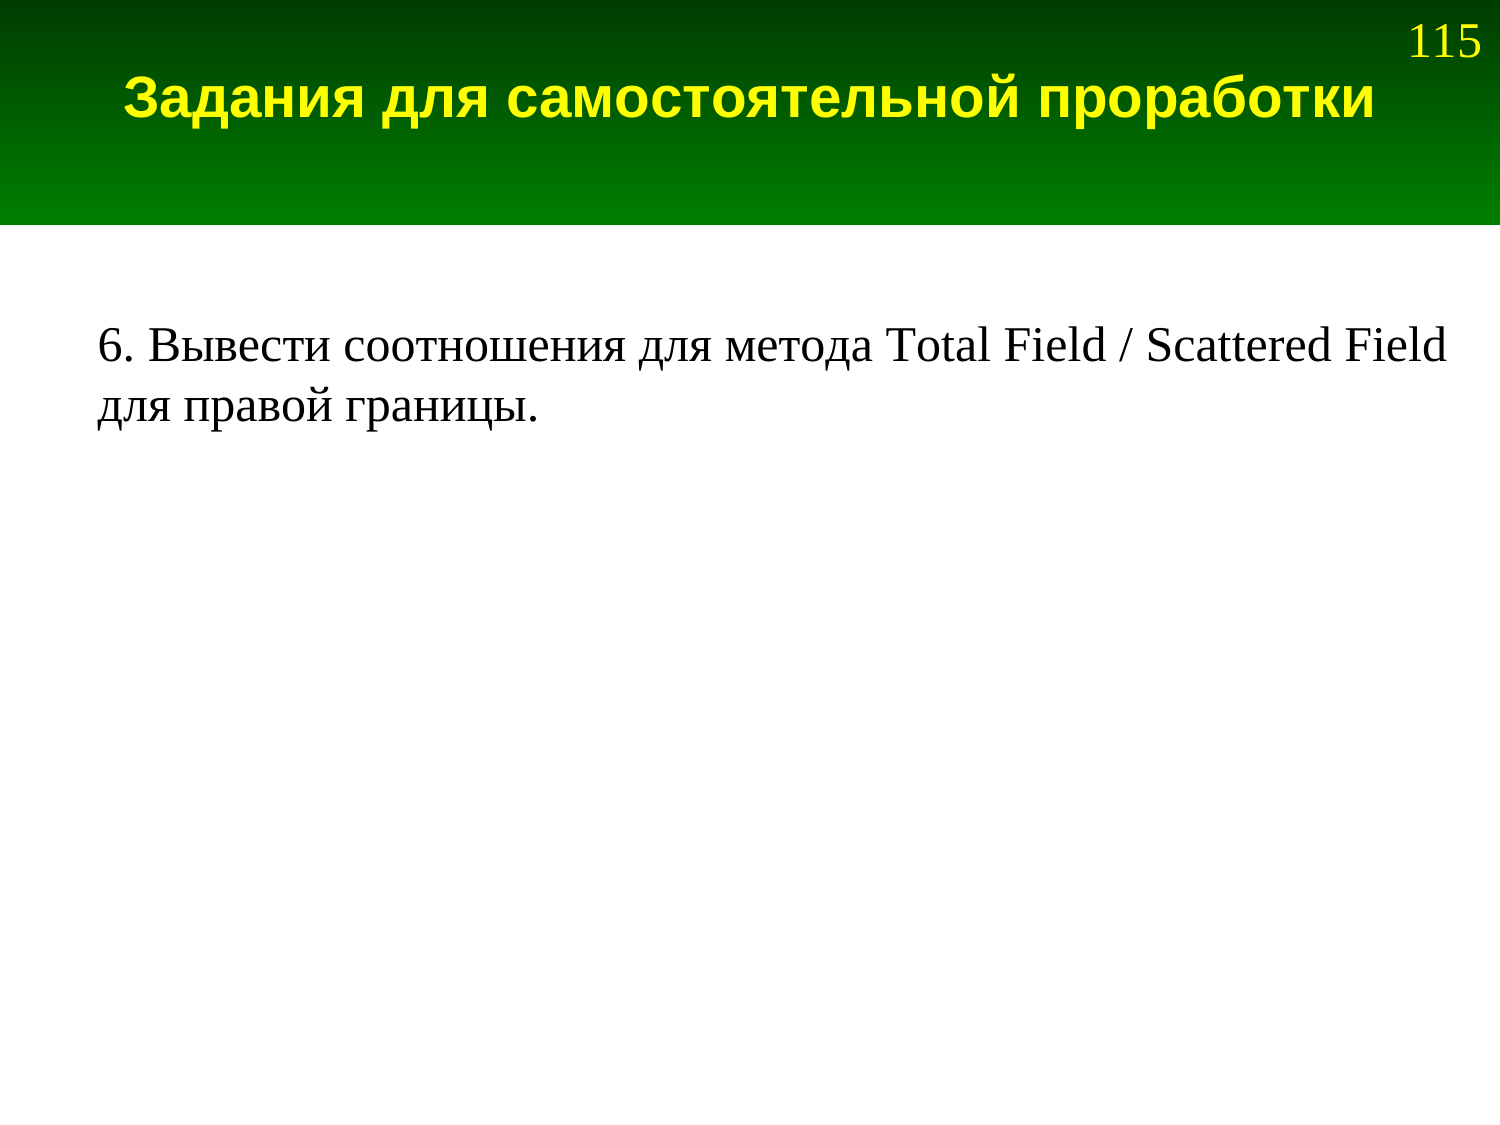

# Задания для самостоятельной проработки
6. Вывести соотношения для метода Total Field / Scattered Field для правой границы.